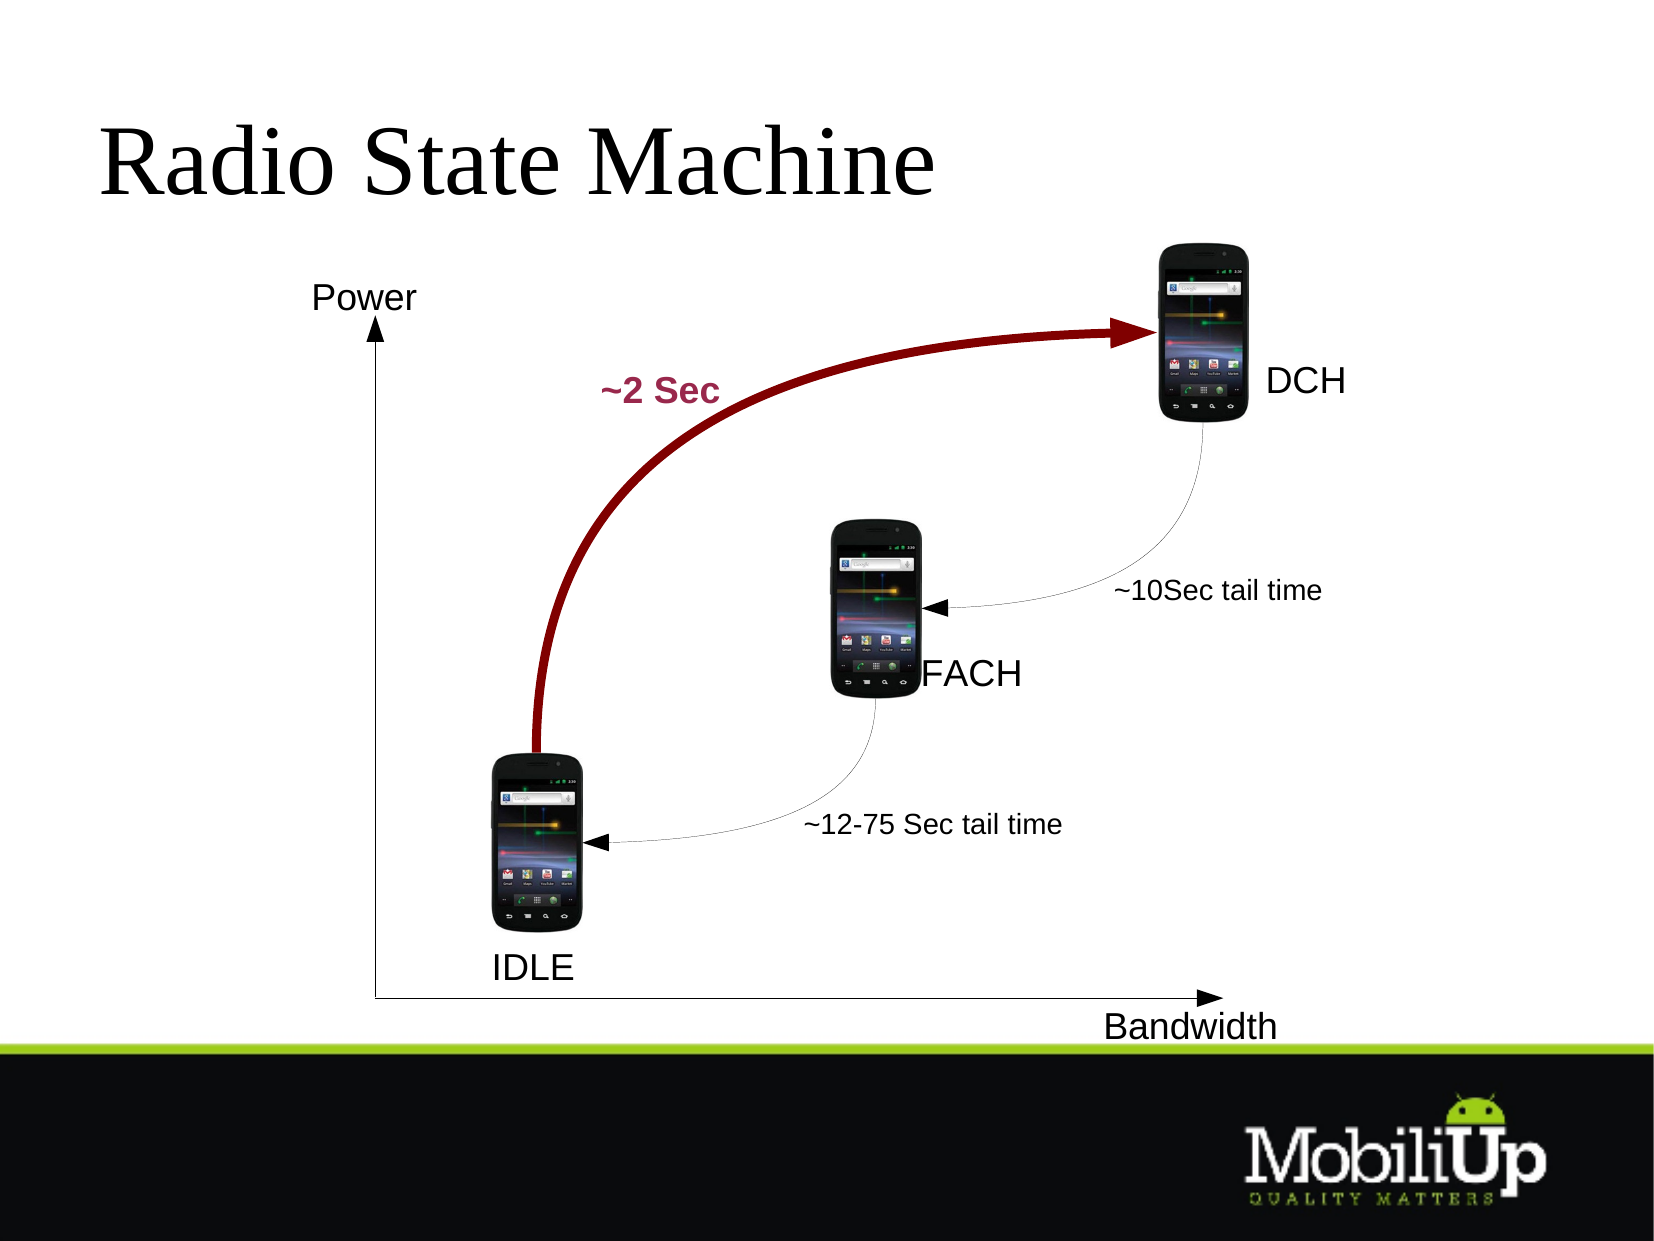

# Radio State Machine
Power
DCH
~2 Sec
~10Sec tail time
FACH
~12-75 Sec tail time
IDLE
Bandwidth